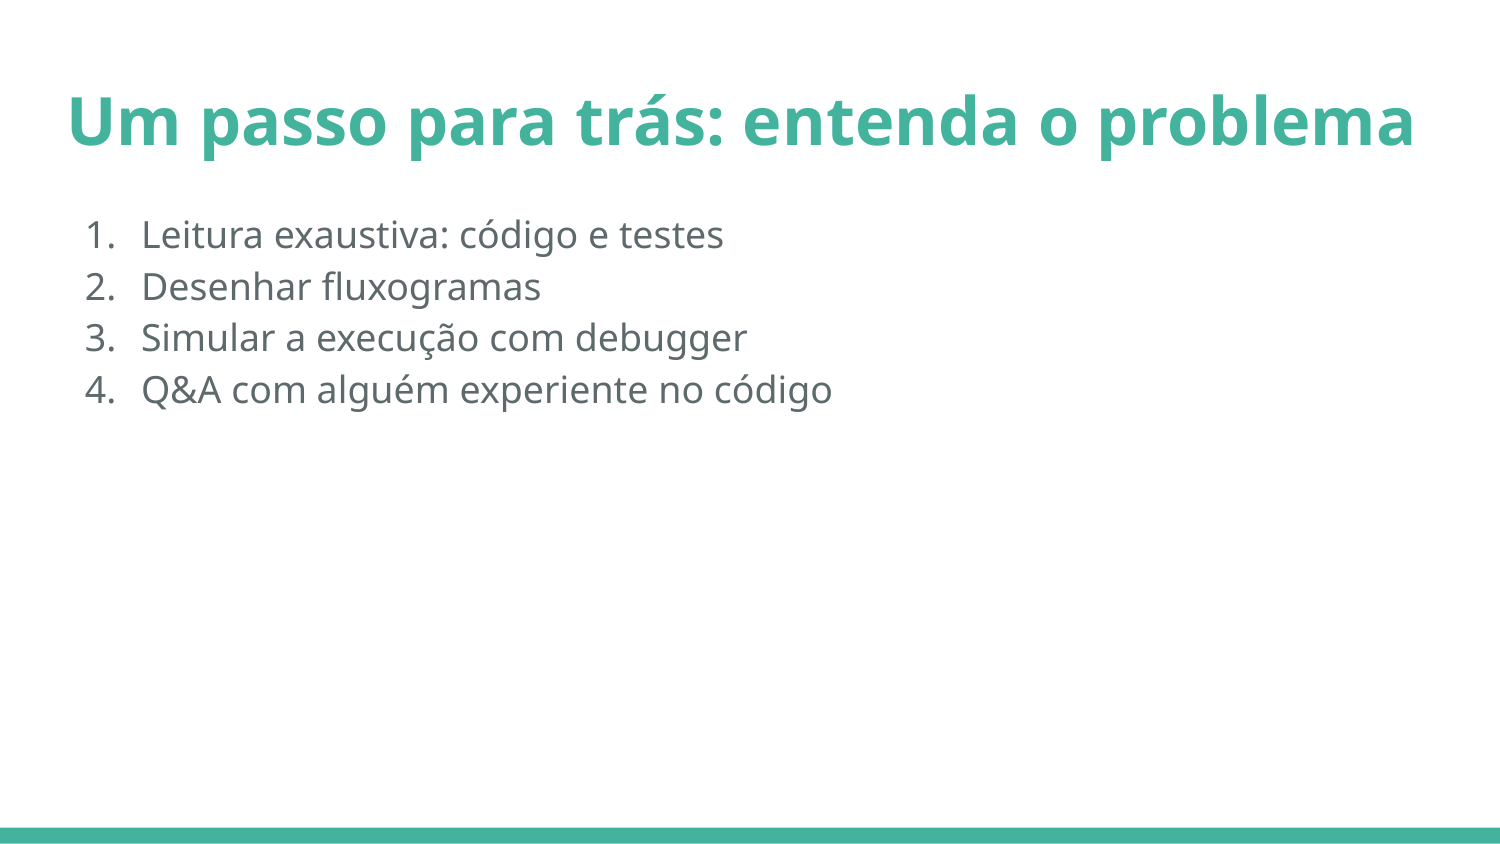

# Um passo para trás: entenda o problema
Leitura exaustiva: código e testes
Desenhar fluxogramas
Simular a execução com debugger
Q&A com alguém experiente no código